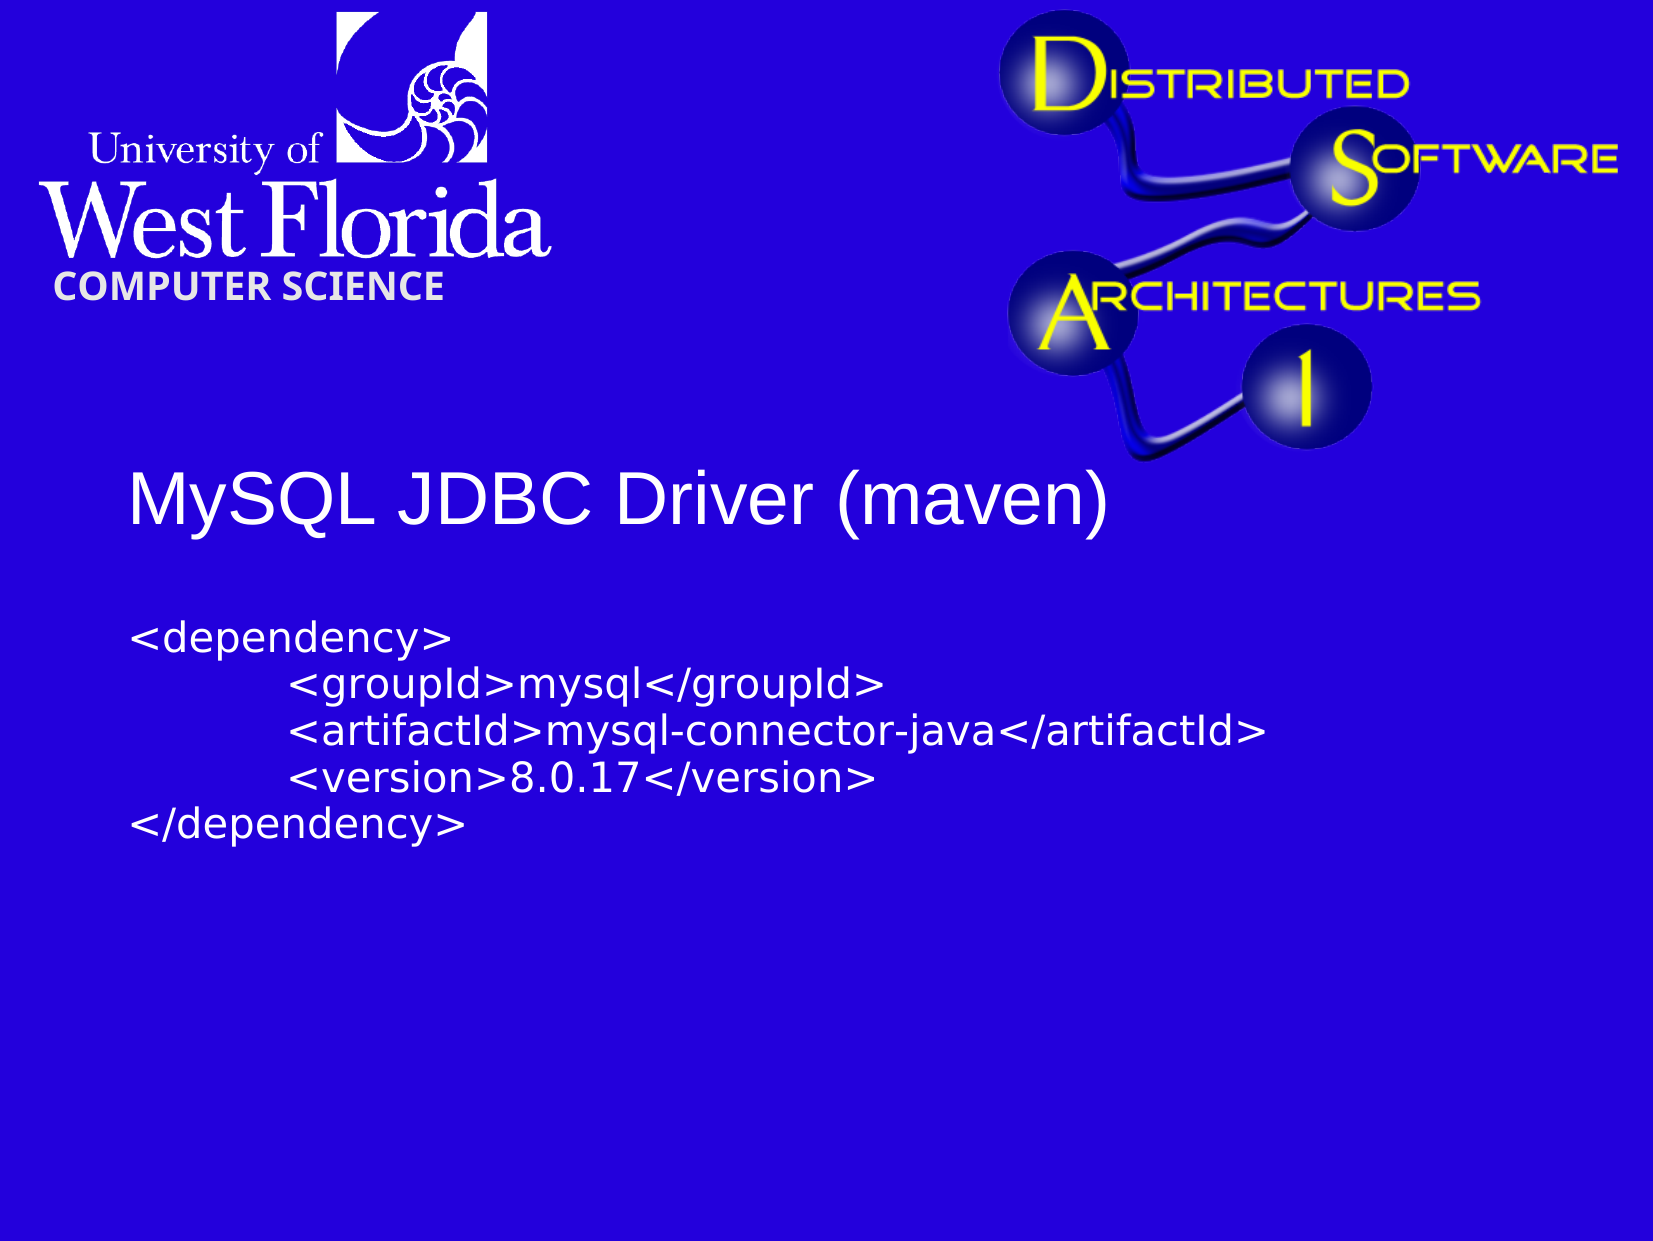

COMPUTER SCIENCE
MySQL JDBC Driver (maven)
<dependency>
 <groupId>mysql</groupId>
 <artifactId>mysql-connector-java</artifactId>
 <version>8.0.17</version>
</dependency>